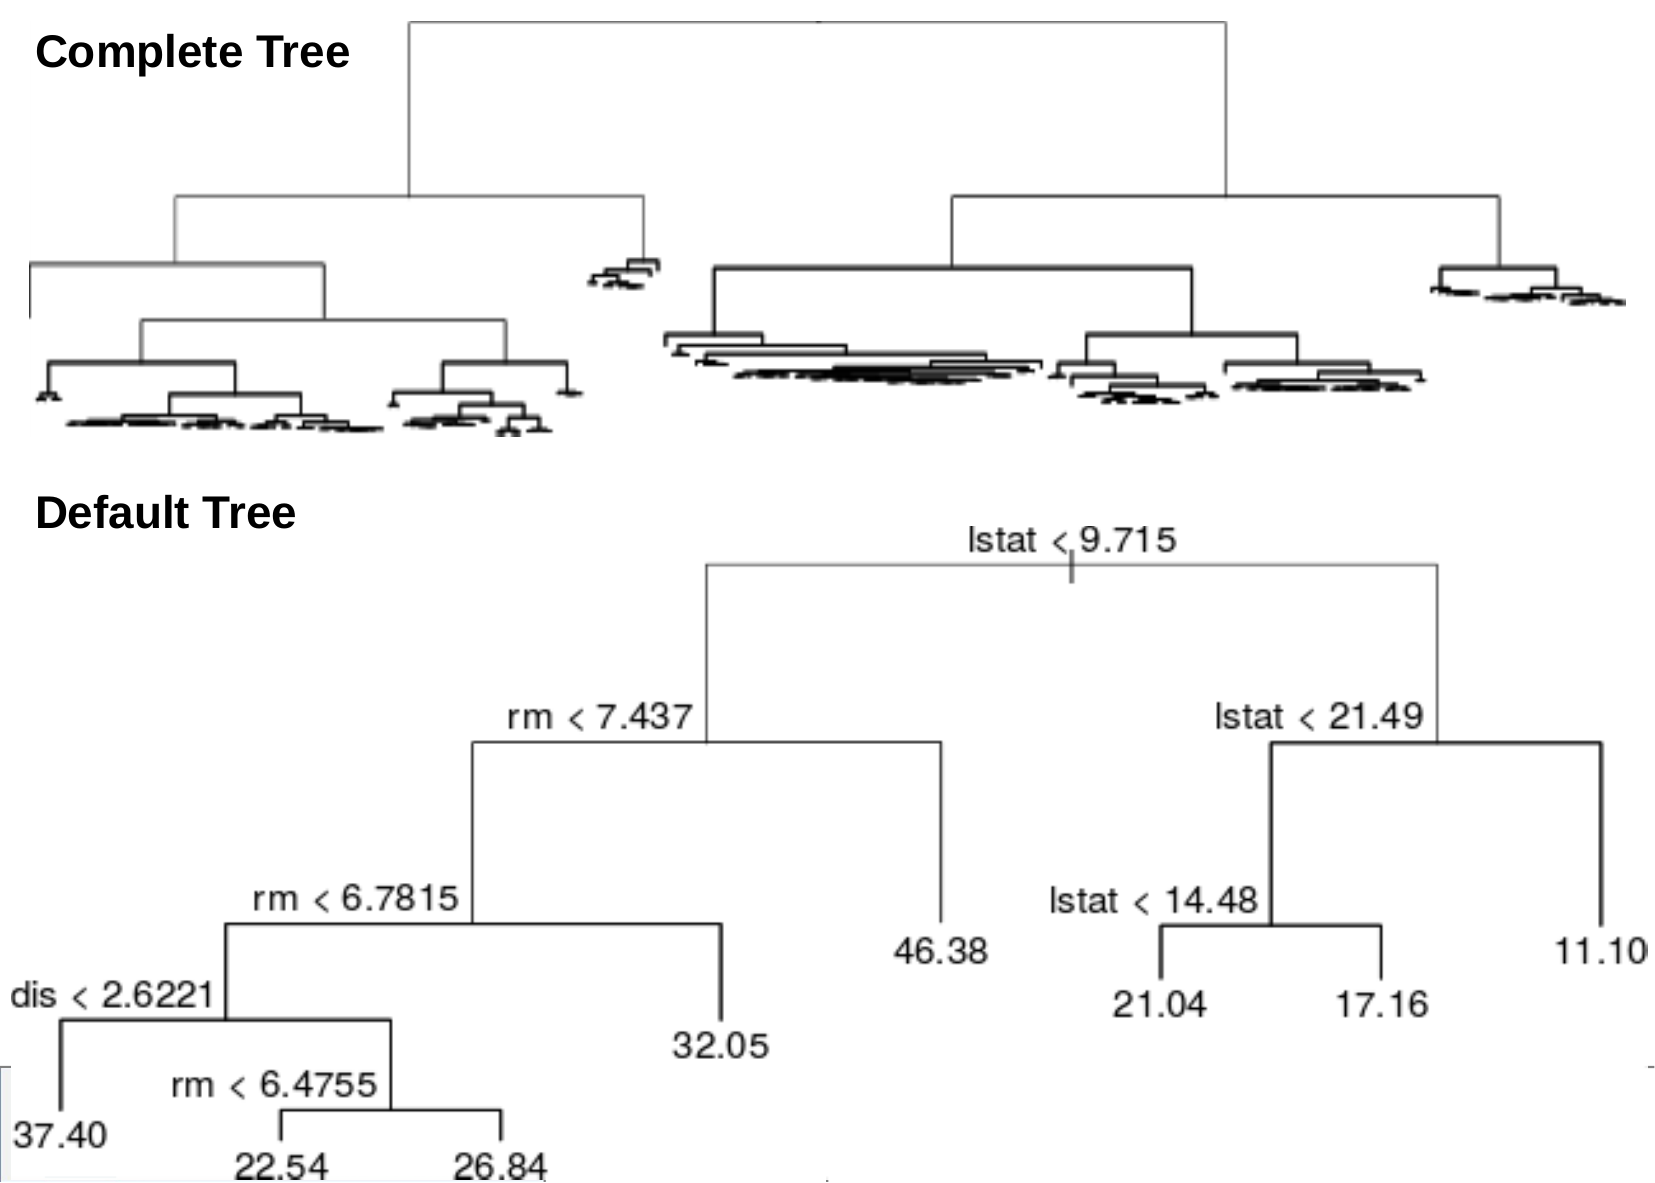

Complete Tree
Default Tree
Regression Trees: Example